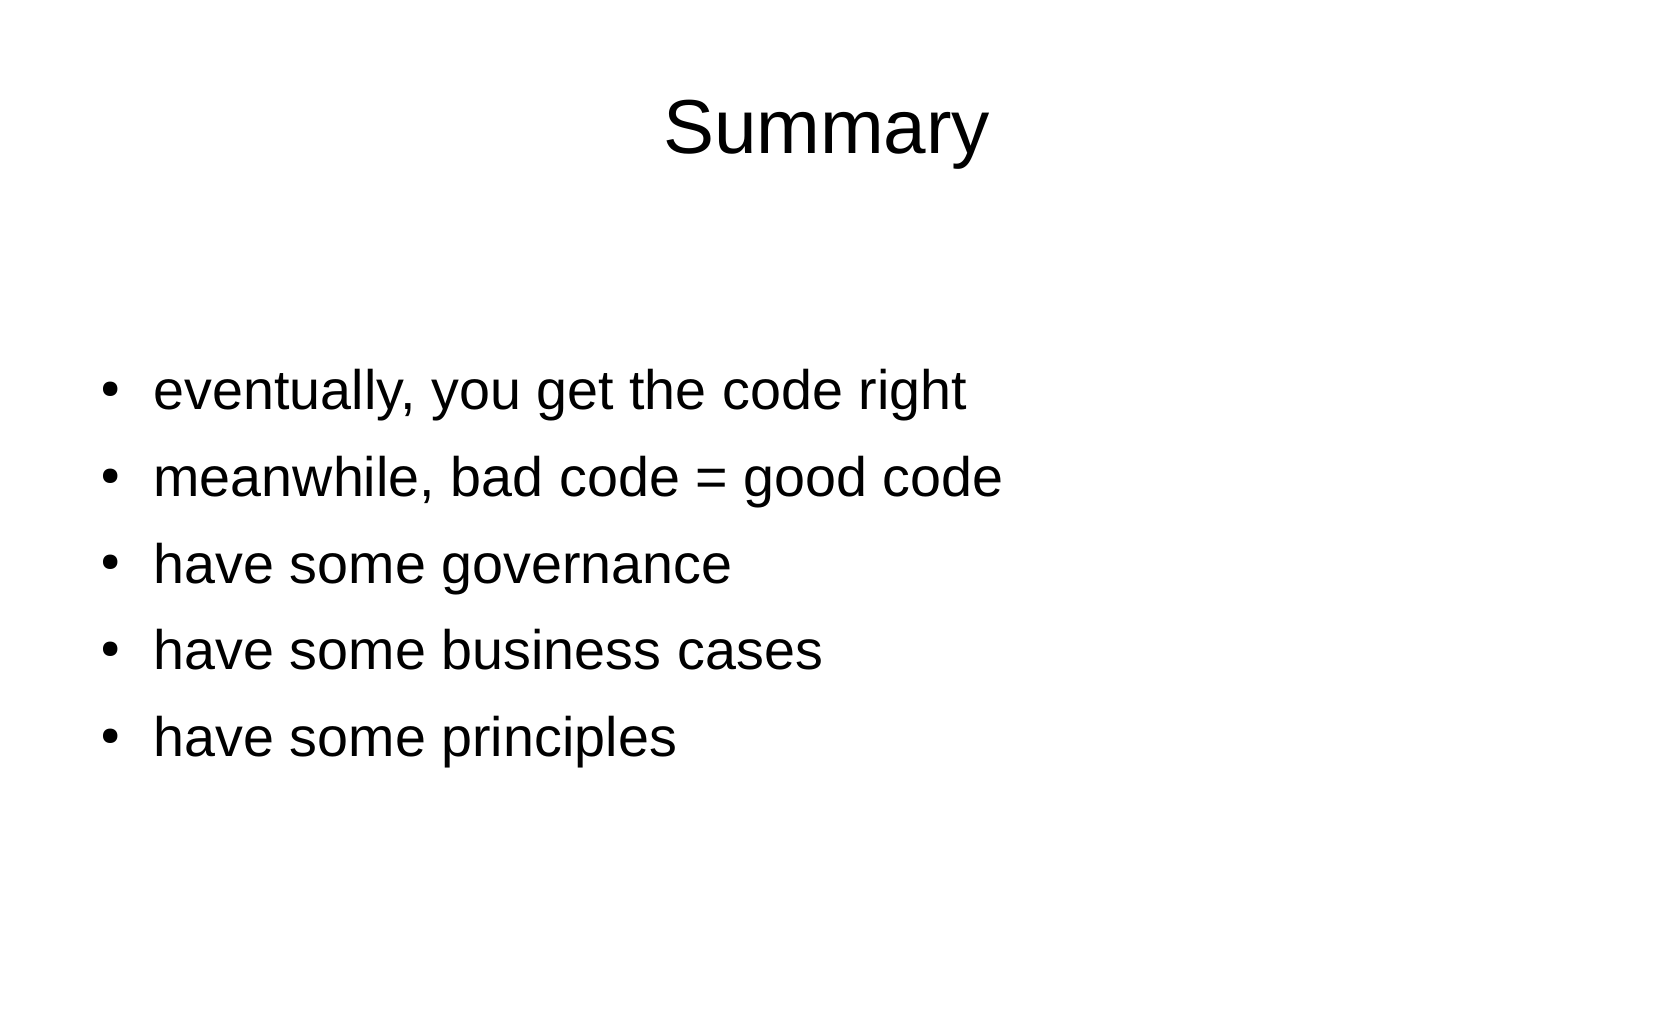

# Summary
eventually, you get the code right
meanwhile, bad code = good code
have some governance
have some business cases
have some principles